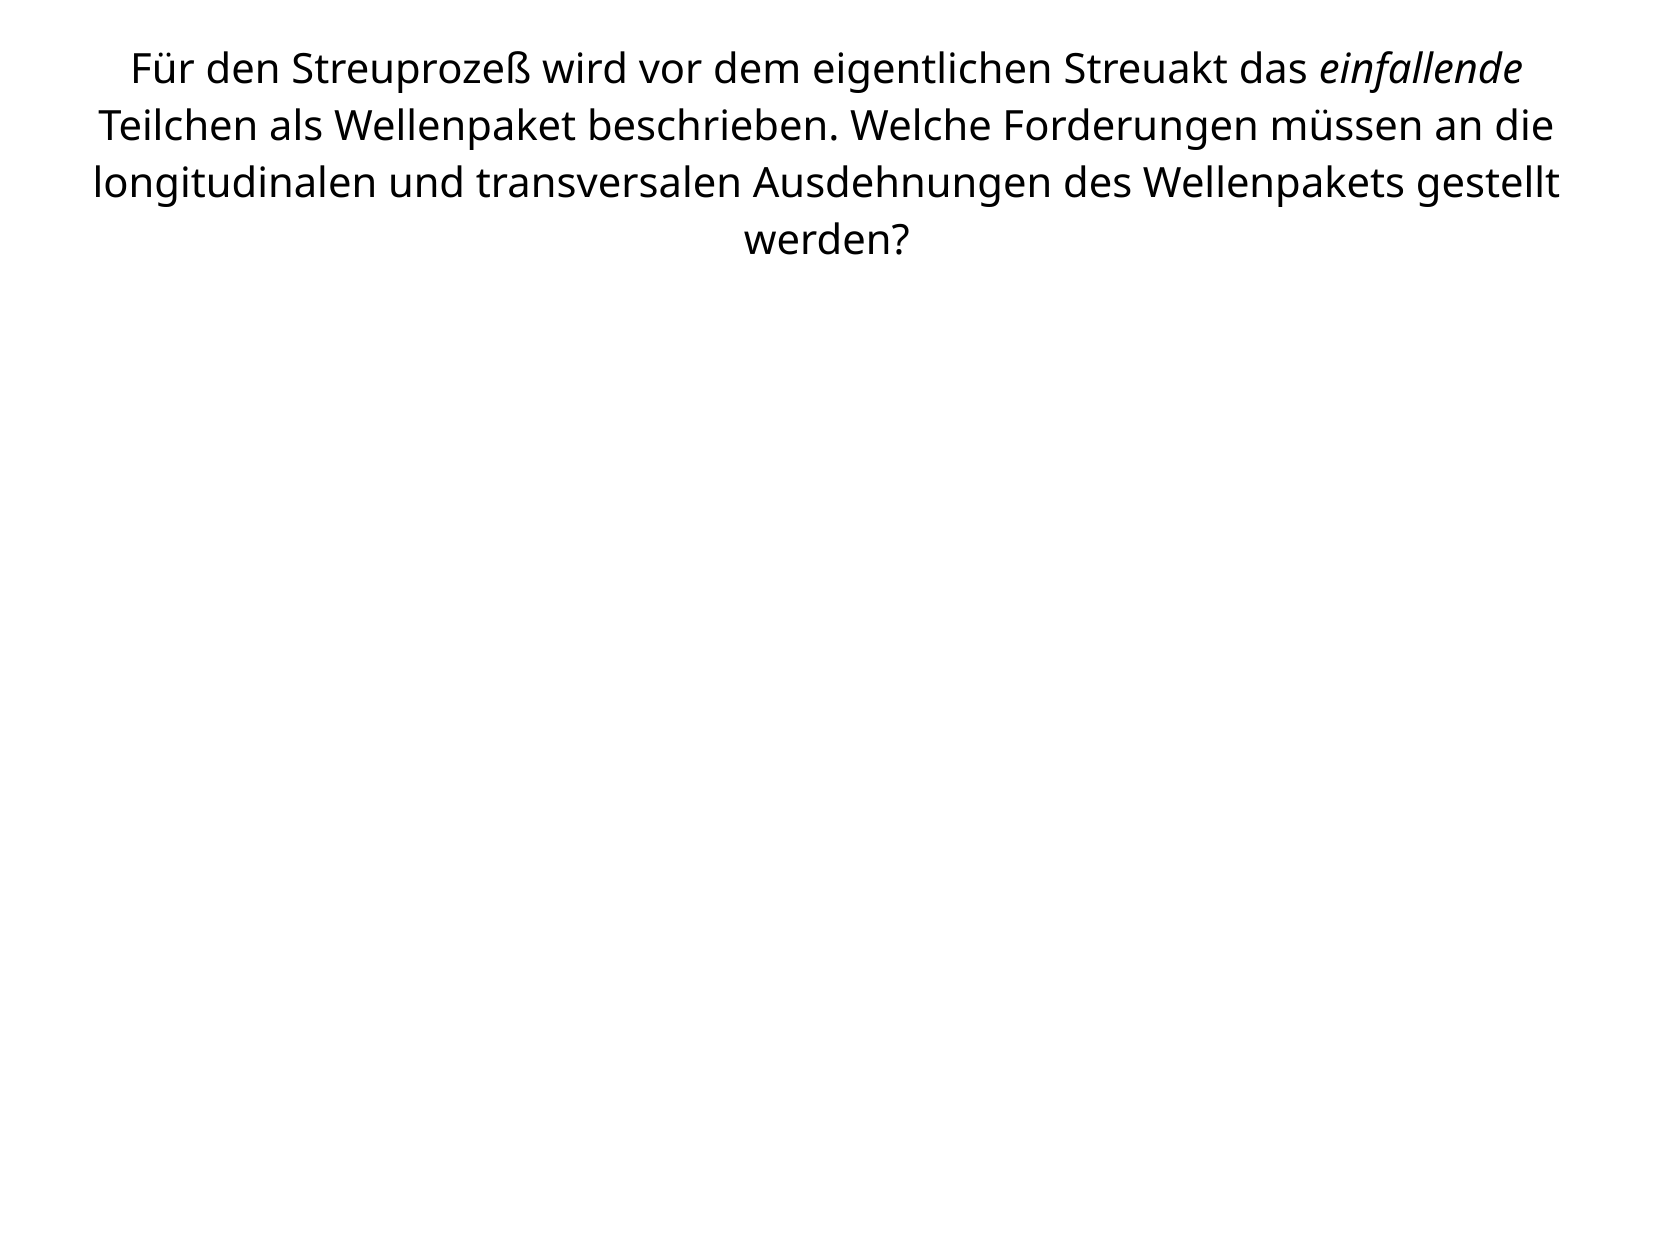

# Für den Streuprozeß wird vor dem eigentlichen Streuakt das einfallende Teilchen als Wellenpaket beschrieben. Welche Forderungen müssen an die longitudinalen und transversalen Ausdehnungen des Wellenpakets gestellt werden?